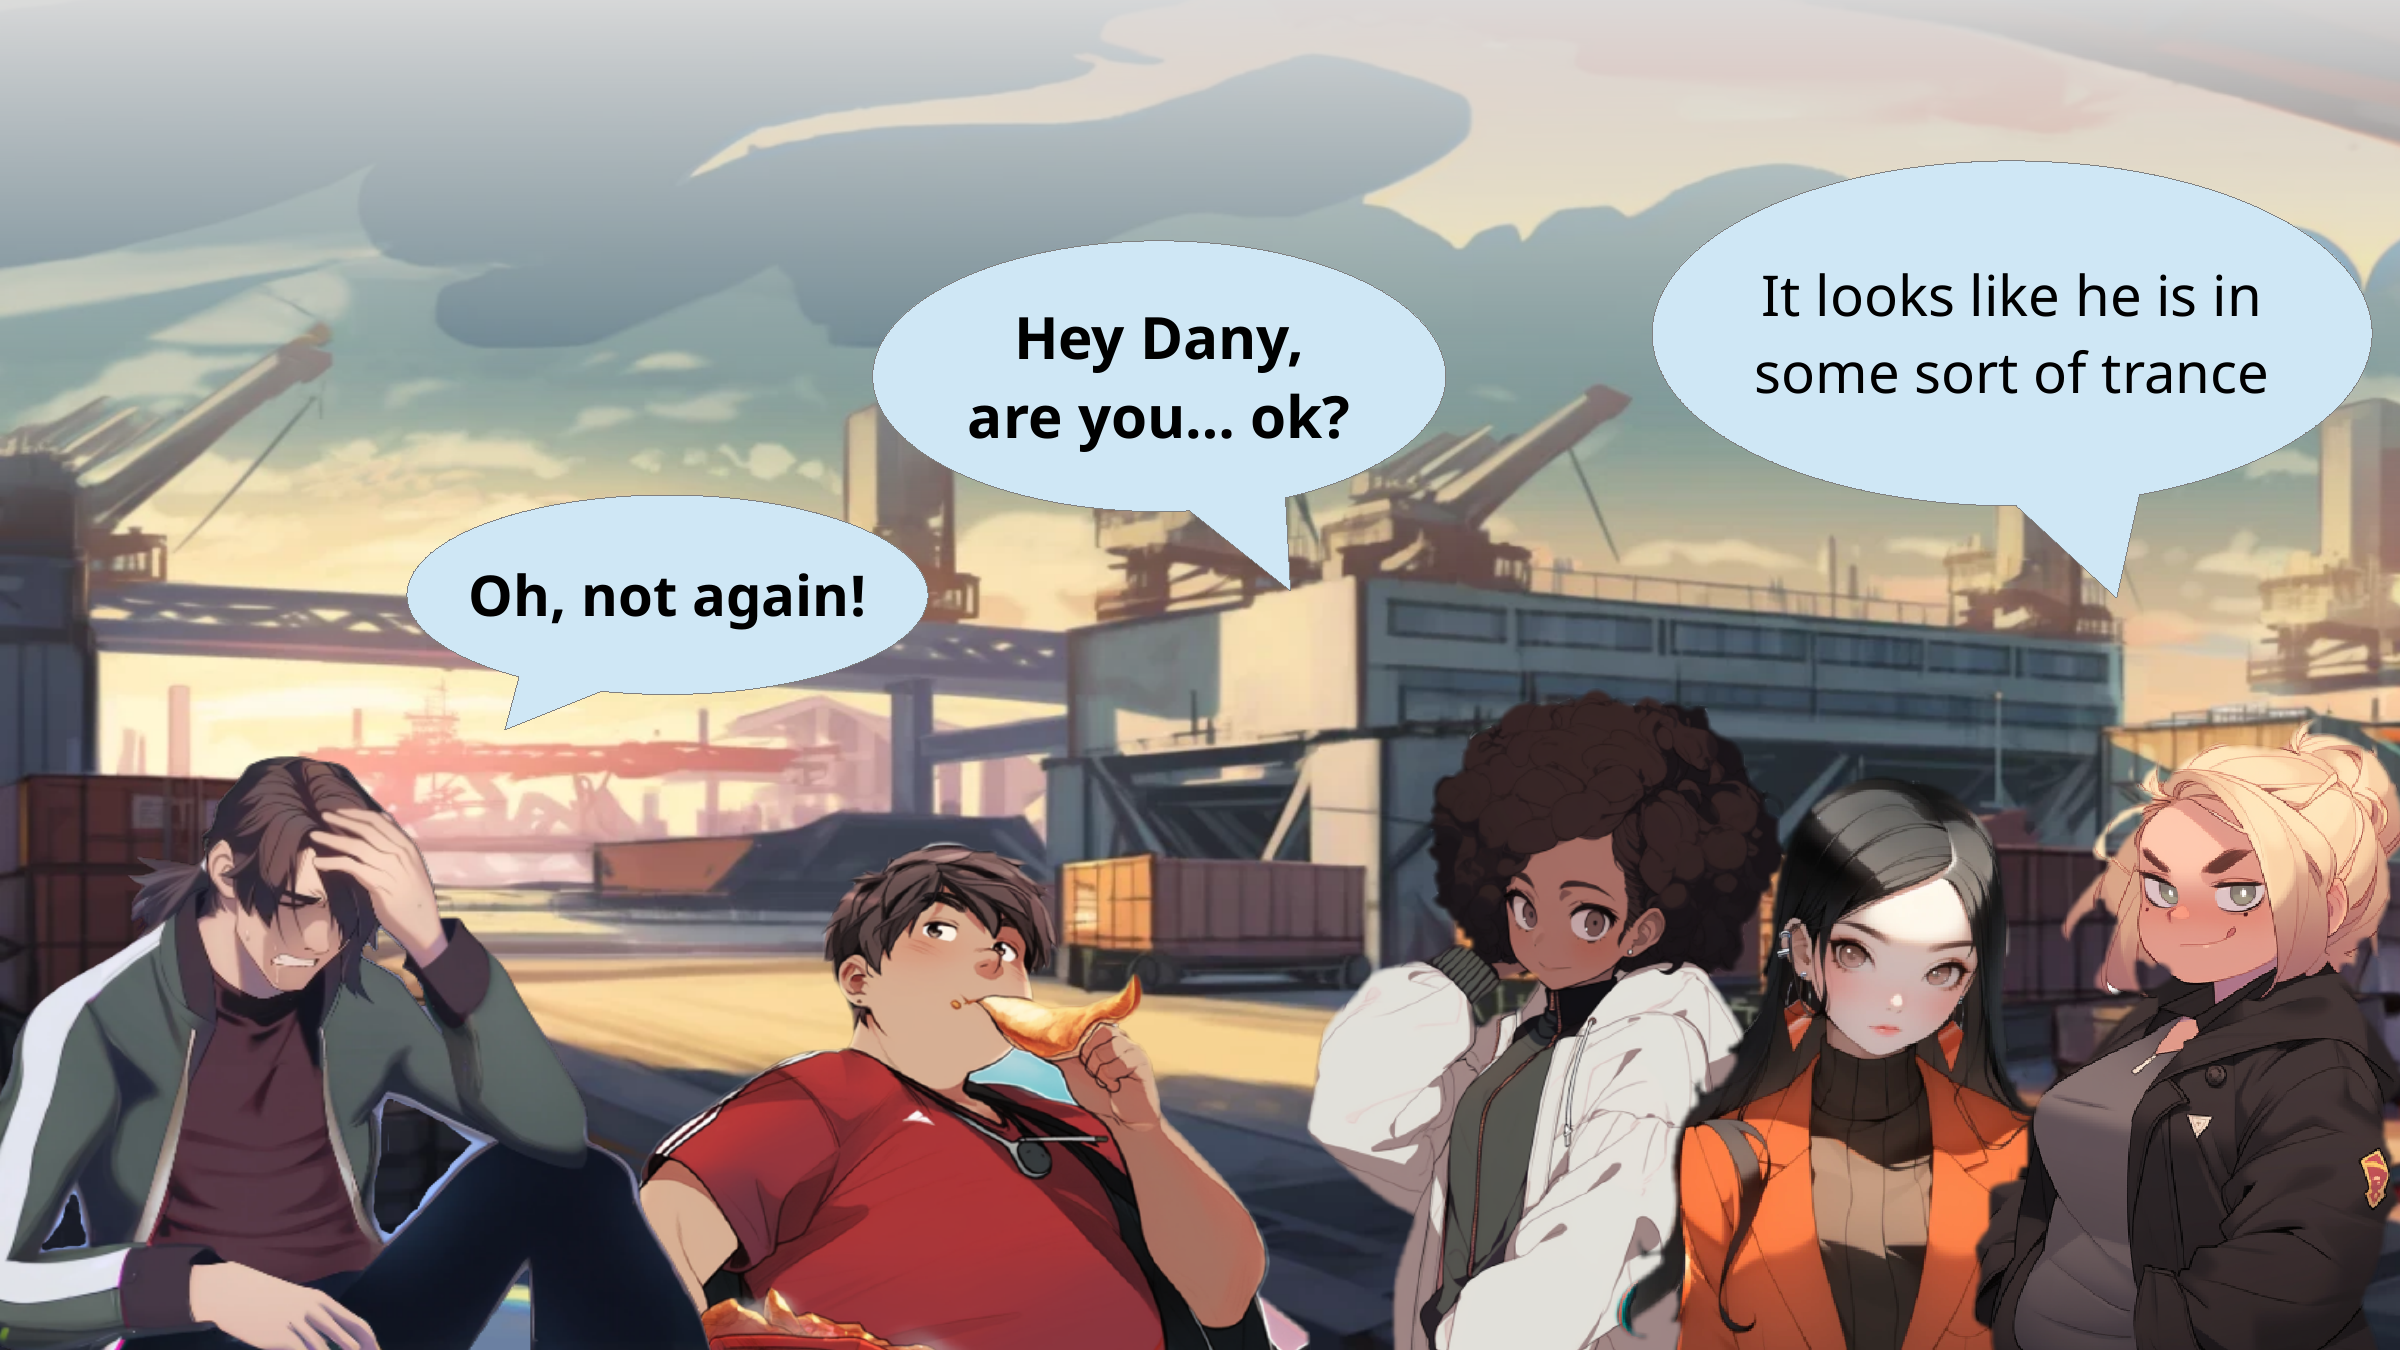

It looks like he is in
some sort of trance
Hey Dany,
are you… ok?
Oh, not again!